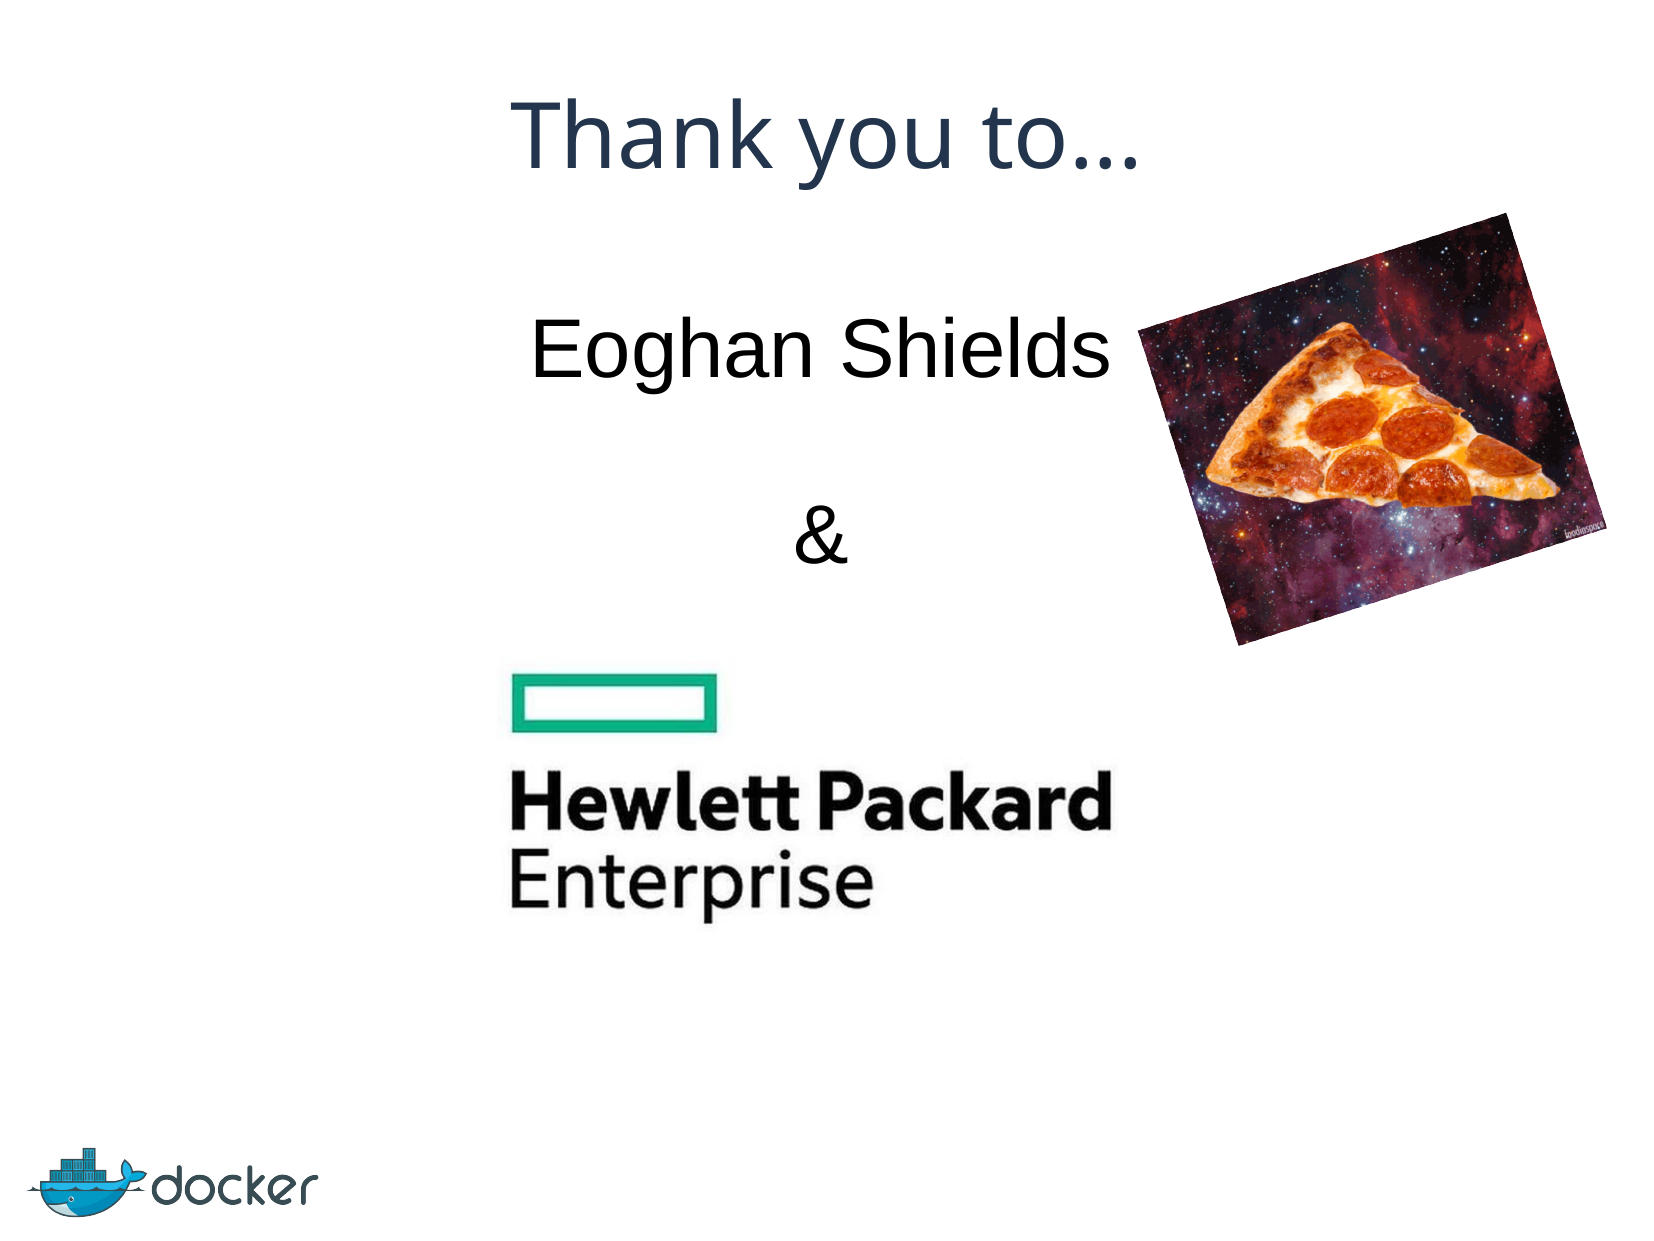

# Thank you to...
Eoghan Shields
&